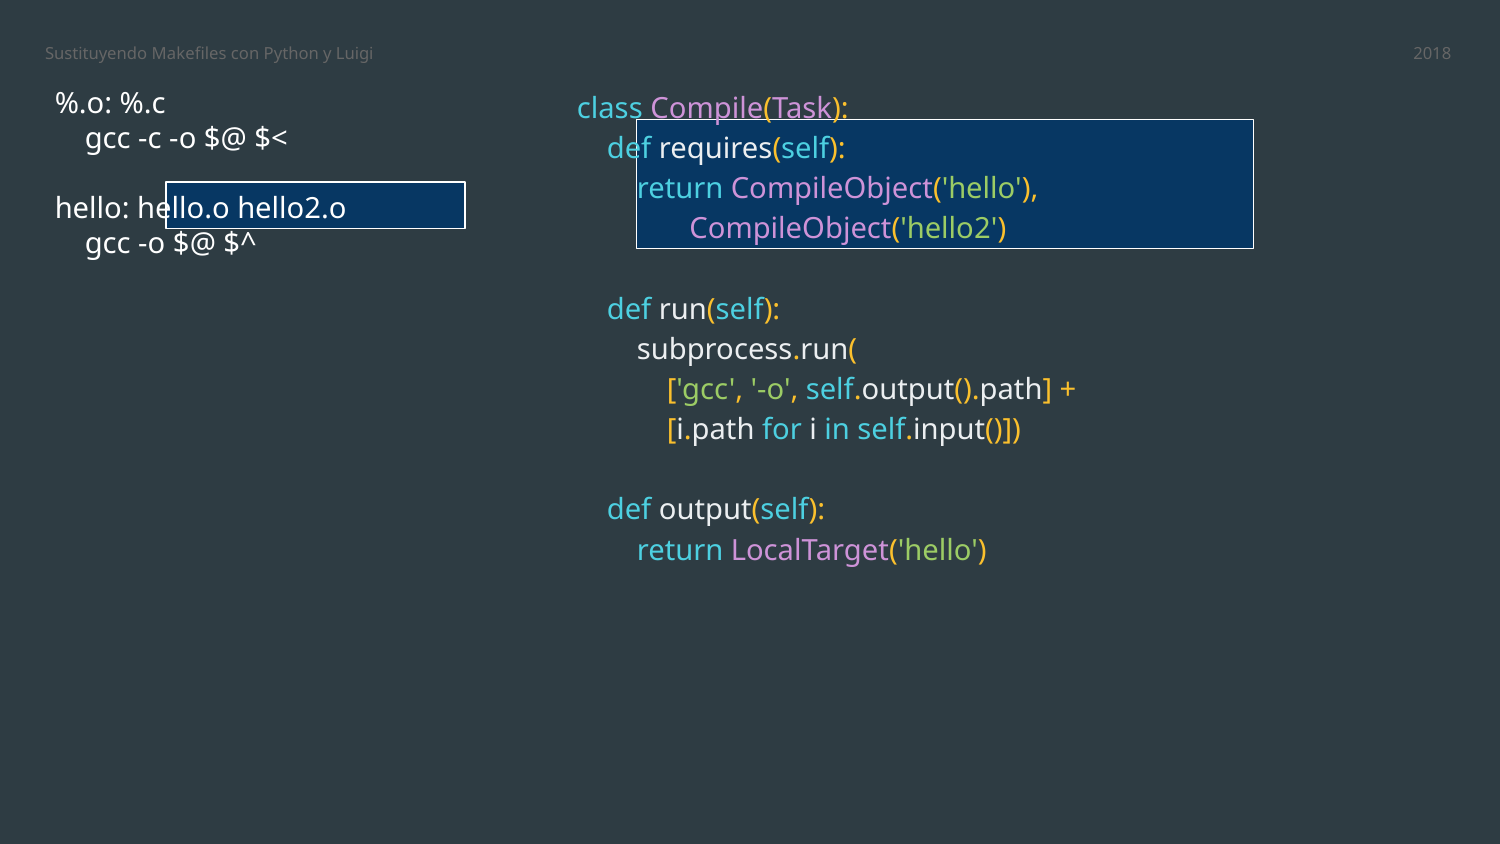

%.o: %.c
 gcc -c -o $@ $<
hello: hello.o hello2.o
 gcc -o $@ $^
# class Compile(Task): def requires(self): return CompileObject('hello'),
 CompileObject('hello2')
 def run(self):
 subprocess.run(
 ['gcc', '-o', self.output().path] +
 [i.path for i in self.input()])
 def output(self):
 return LocalTarget('hello')